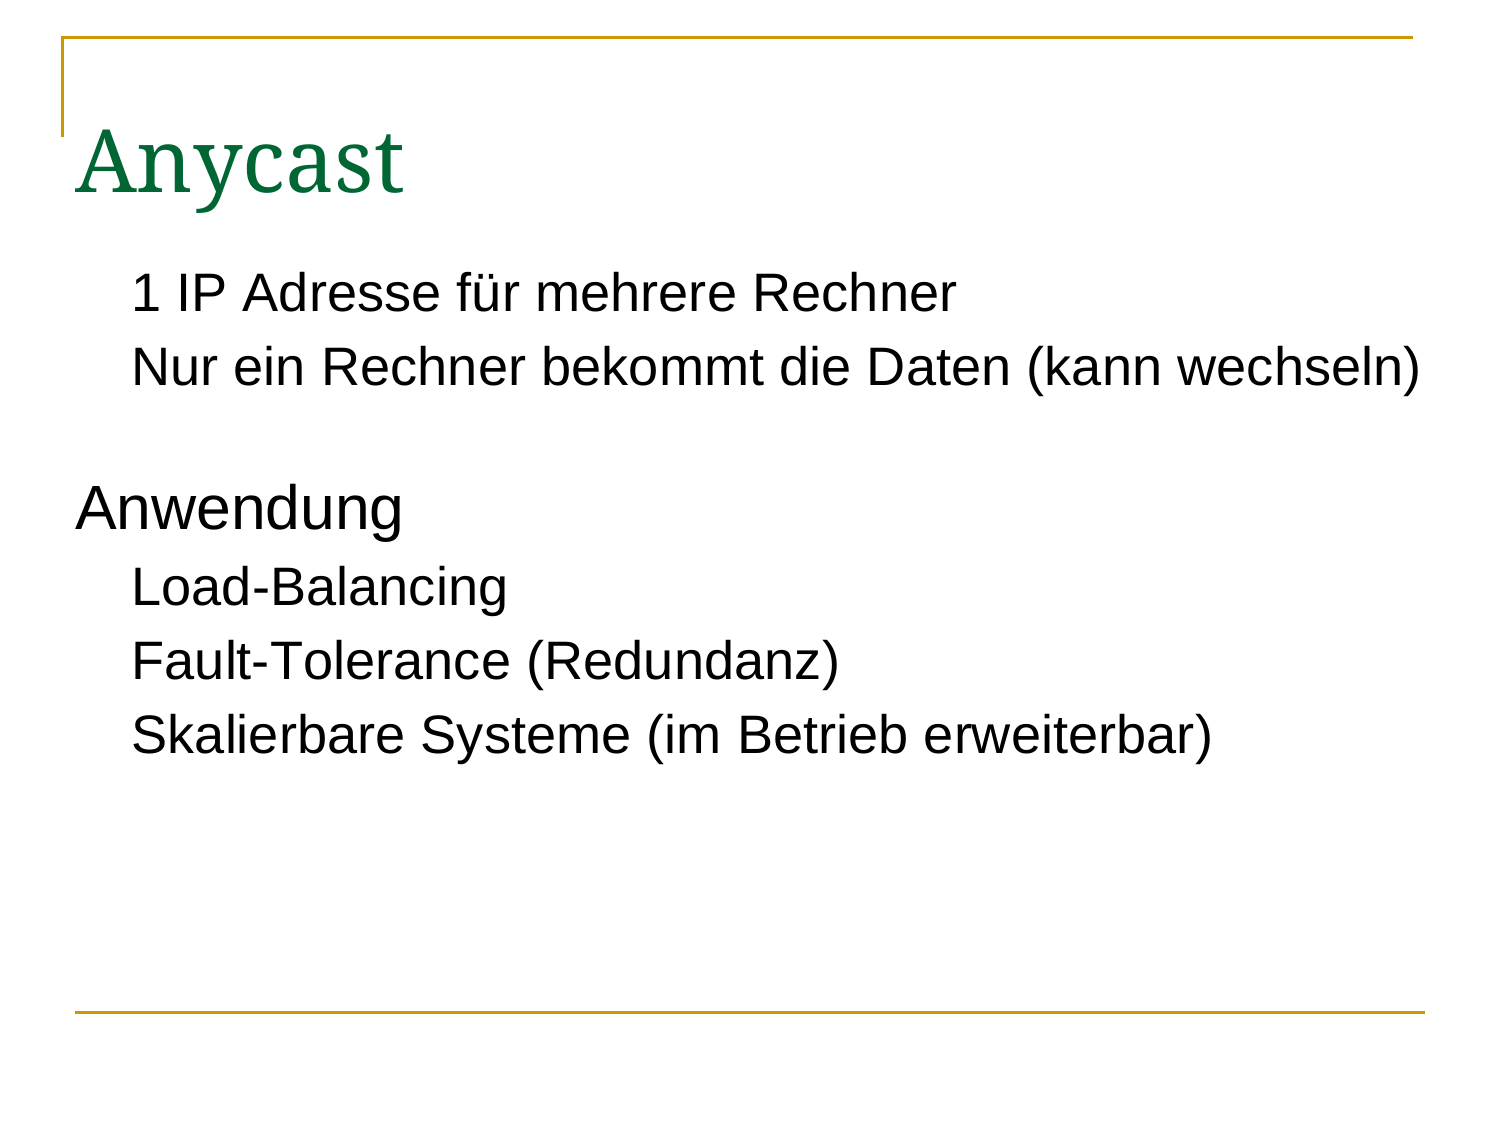

# Anycast
1 IP Adresse für mehrere Rechner
Nur ein Rechner bekommt die Daten (kann wechseln)
Anwendung
Load-Balancing
Fault-Tolerance (Redundanz)
Skalierbare Systeme (im Betrieb erweiterbar)